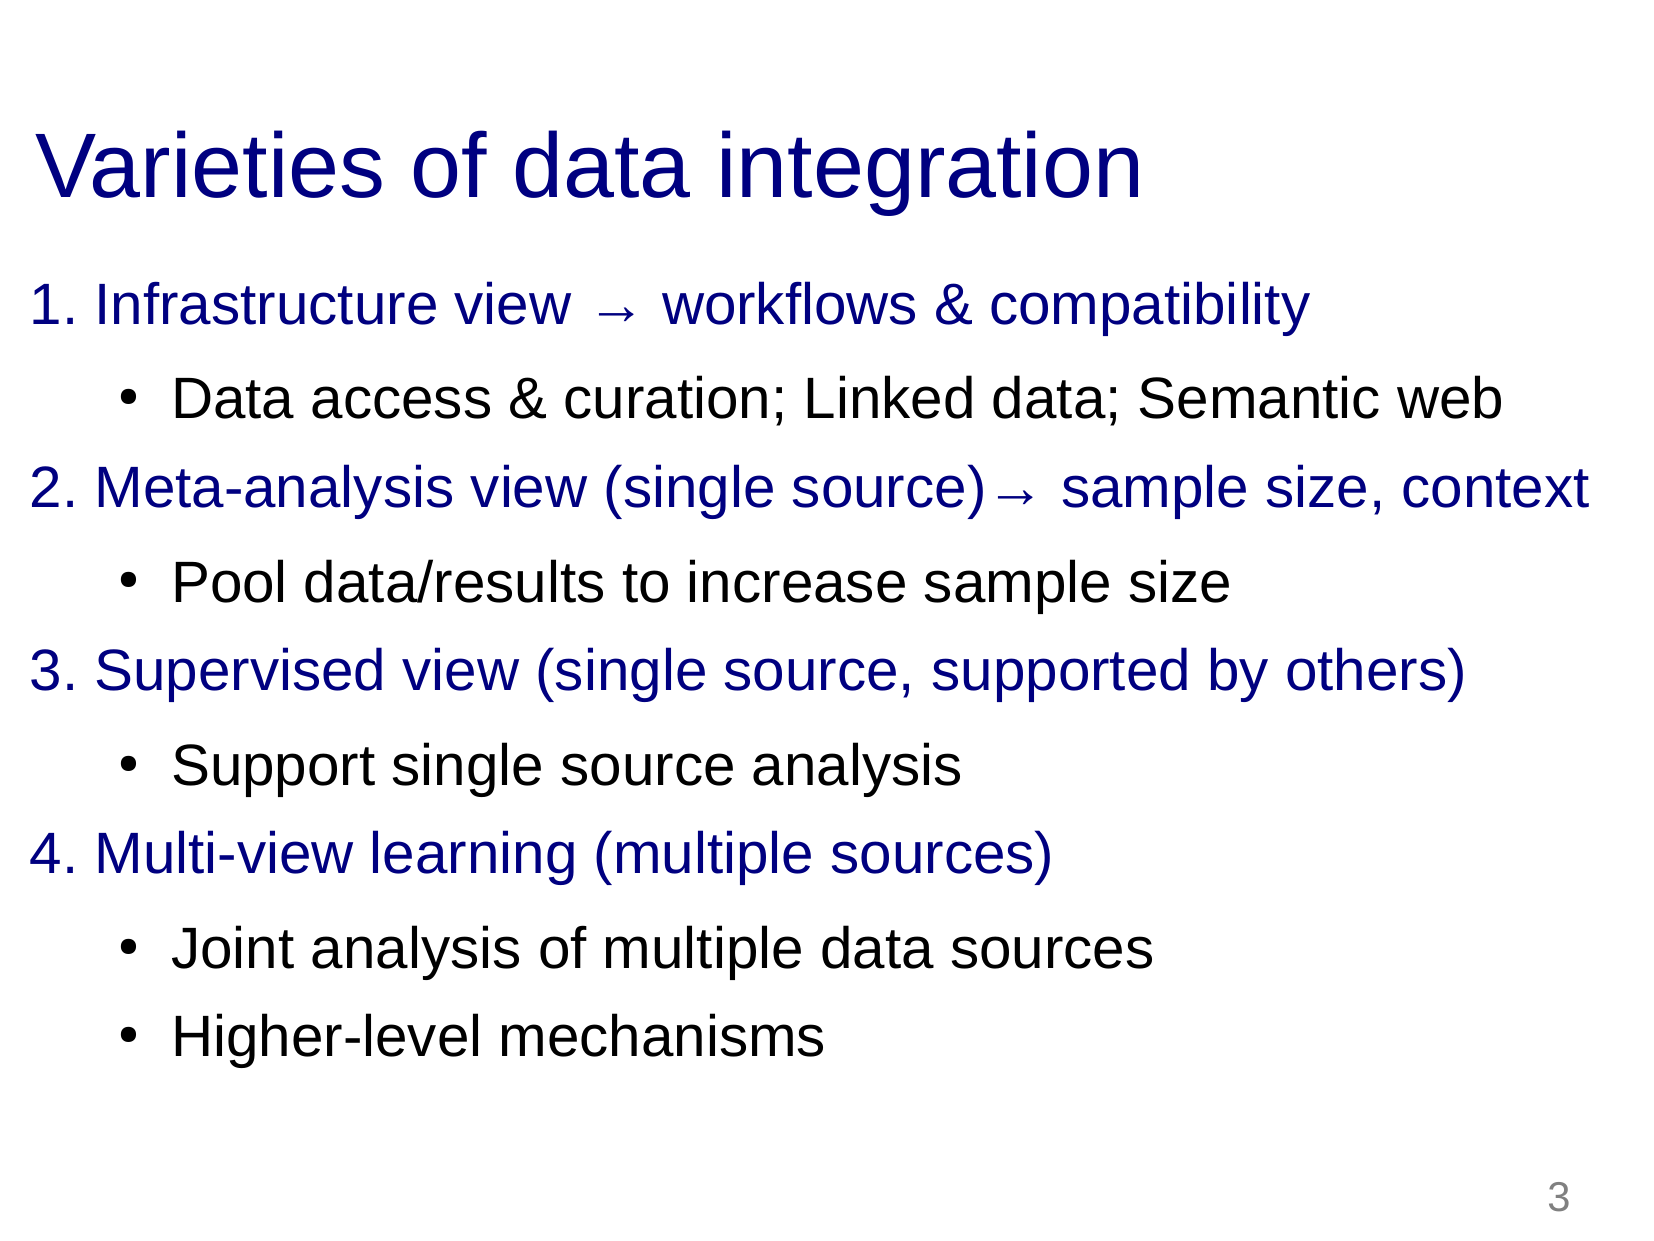

# Varieties of data integration
1. Infrastructure view → workflows & compatibility
Data access & curation; Linked data; Semantic web
2. Meta-analysis view (single source)→ sample size, context
Pool data/results to increase sample size
3. Supervised view (single source, supported by others)
Support single source analysis
4. Multi-view learning (multiple sources)
Joint analysis of multiple data sources
Higher-level mechanisms